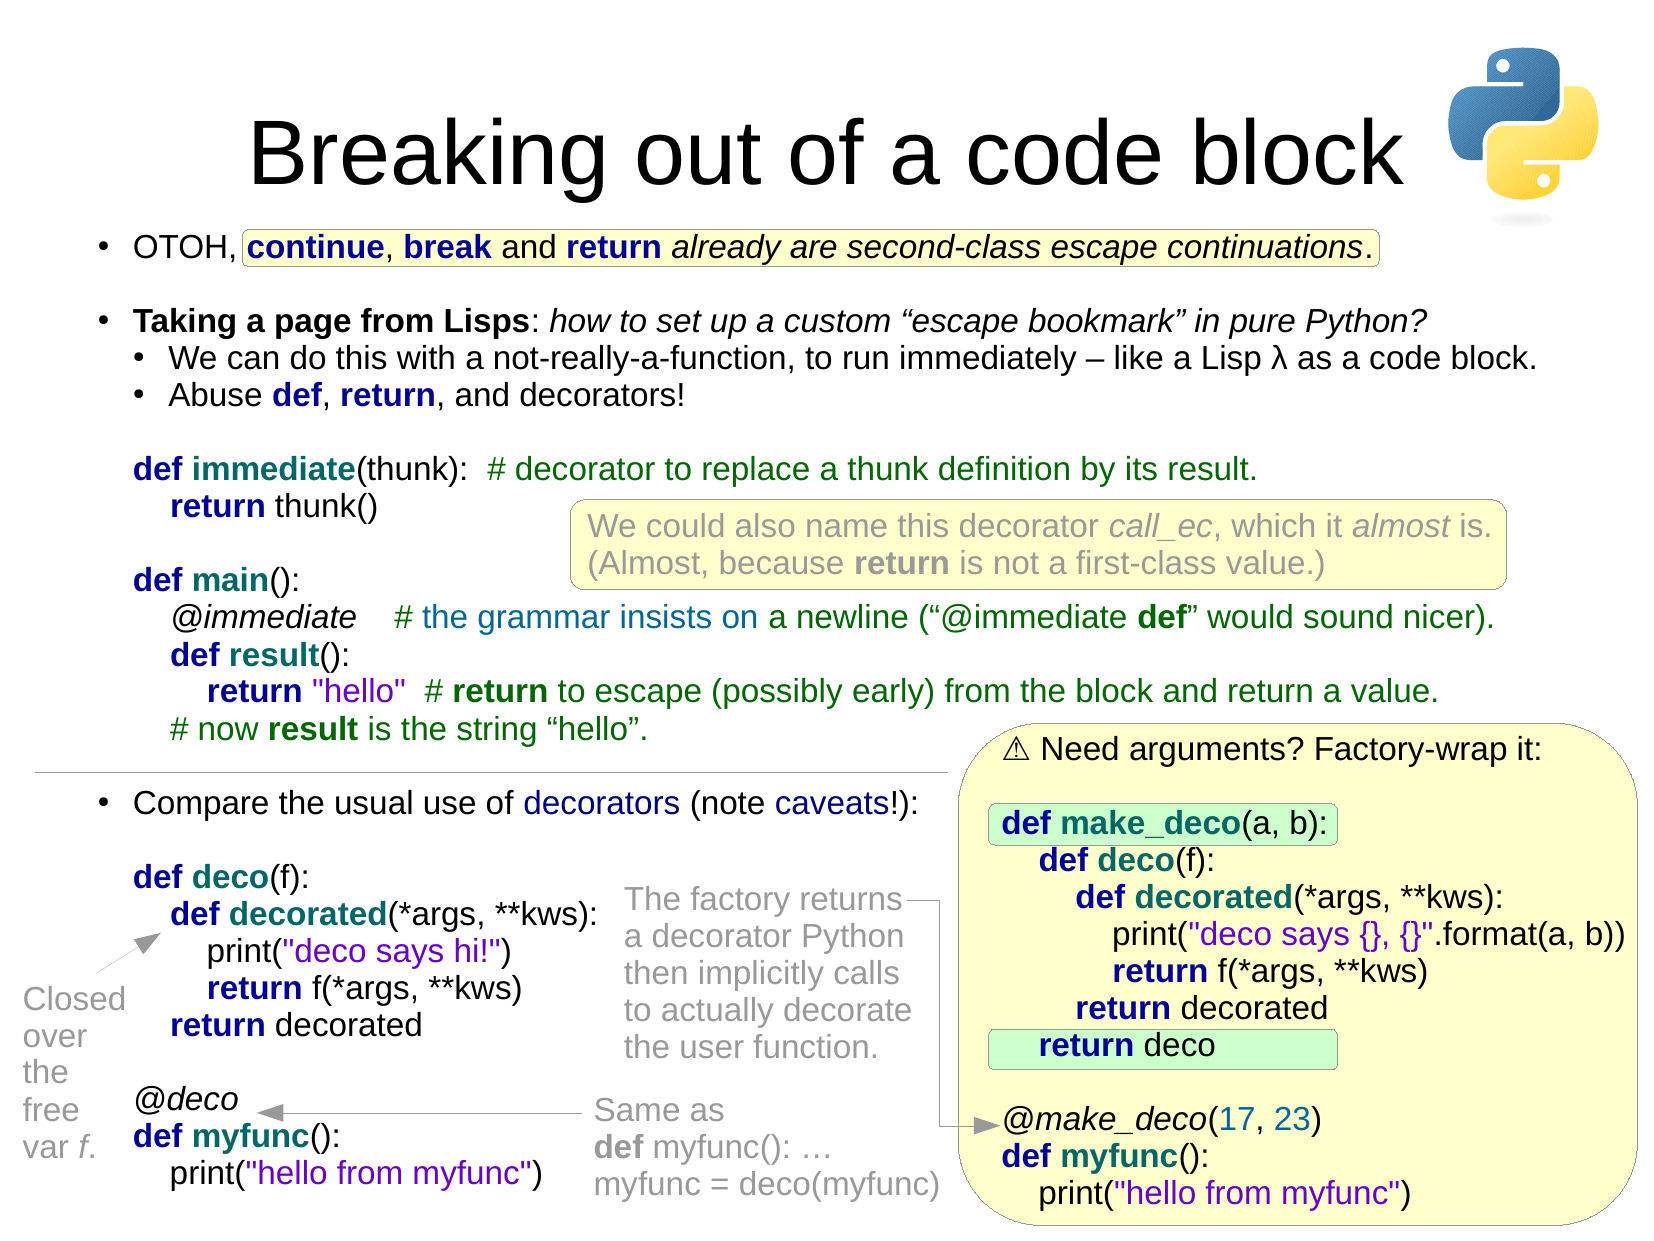

# Breaking out of a code block
OTOH, continue, break and return already are second-class escape continuations.
Taking a page from Lisps: how to set up a custom “escape bookmark” in pure Python?
We can do this with a not-really-a-function, to run immediately – like a Lisp λ as a code block.
Abuse def, return, and decorators!
def immediate(thunk): # decorator to replace a thunk definition by its result.
 return thunk()
def main():
 @immediate # the grammar insists on a newline (“@immediate def” would sound nicer).
 def result():
 return "hello" # return to escape (possibly early) from the block and return a value.
 # now result is the string “hello”.
Compare the usual use of decorators (note caveats!):
def deco(f):
 def decorated(*args, **kws):
 print("deco says hi!")
 return f(*args, **kws)
 return decorated
@deco
def myfunc():
 print("hello from myfunc")
We could also name this decorator call_ec, which it almost is.
(Almost, because return is not a first-class value.)
⚠ Need arguments? Factory-wrap it:
def make_deco(a, b):
 def deco(f):
 def decorated(*args, **kws):
 print("deco says {}, {}".format(a, b))
 return f(*args, **kws)
 return decorated
 return deco
@make_deco(17, 23)
def myfunc():
 print("hello from myfunc")
The factory returns
a decorator Python
then implicitly calls
to actually decorate
the user function.
Closed
over
the
free
var f.
Same as
def myfunc(): …
myfunc = deco(myfunc)